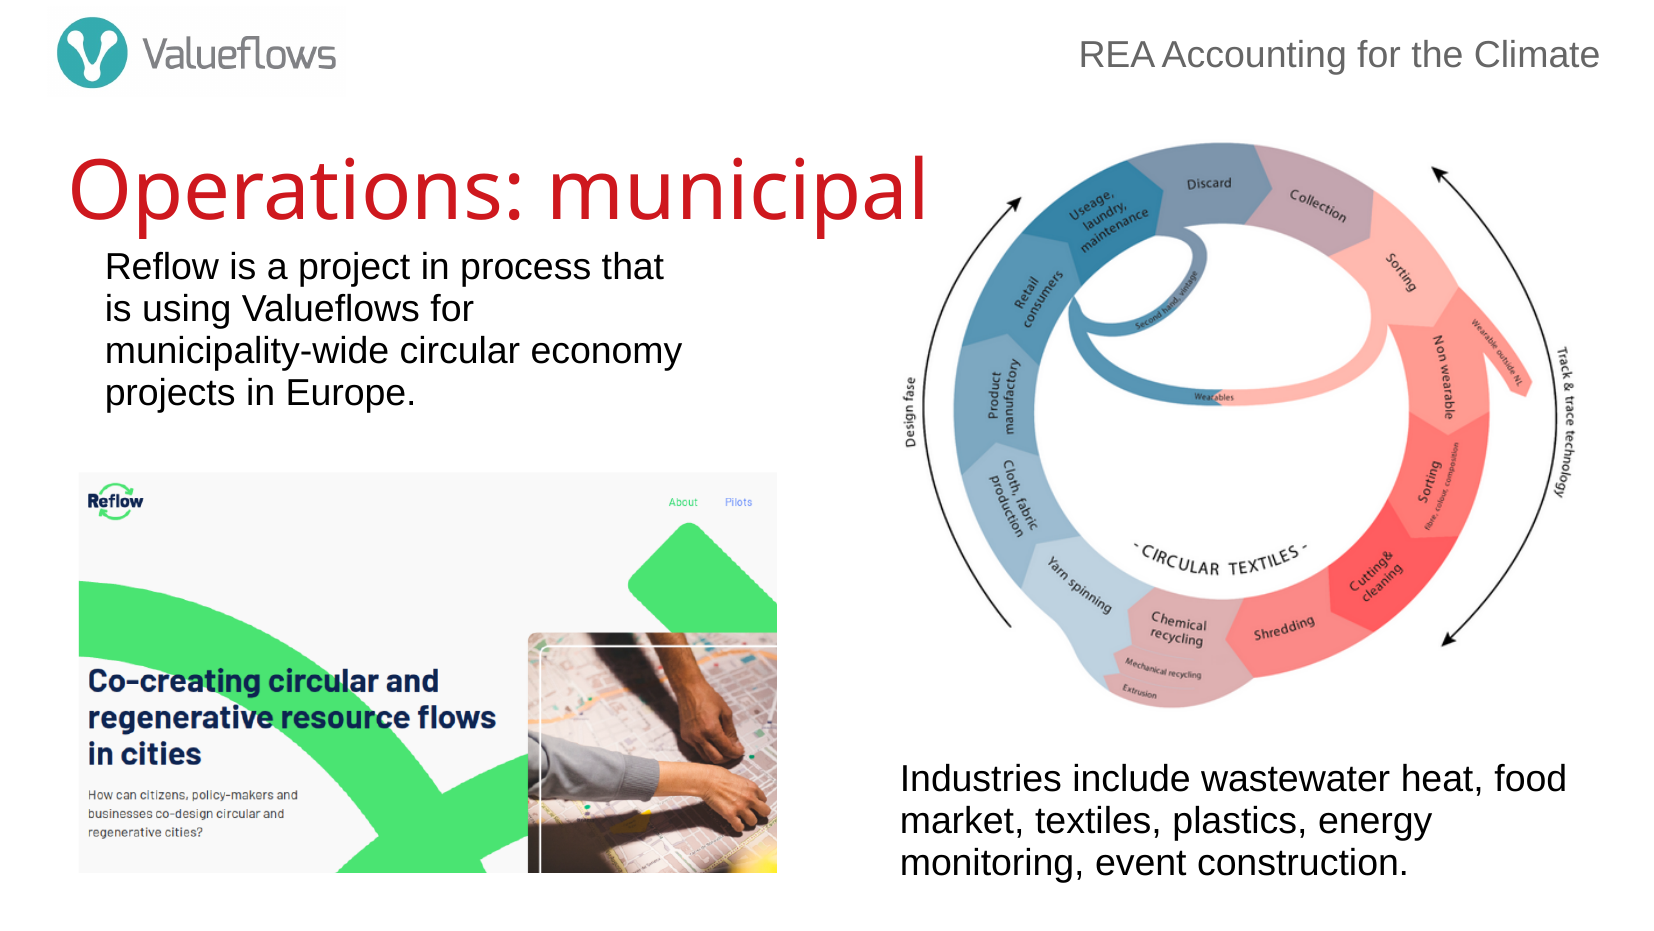

REA Accounting for the Climate
Operations: municipal
Reflow is a project in process that is using Valueflows for municipality-wide circular economy projects in Europe.
Industries include wastewater heat, food market, textiles, plastics, energy monitoring, event construction.